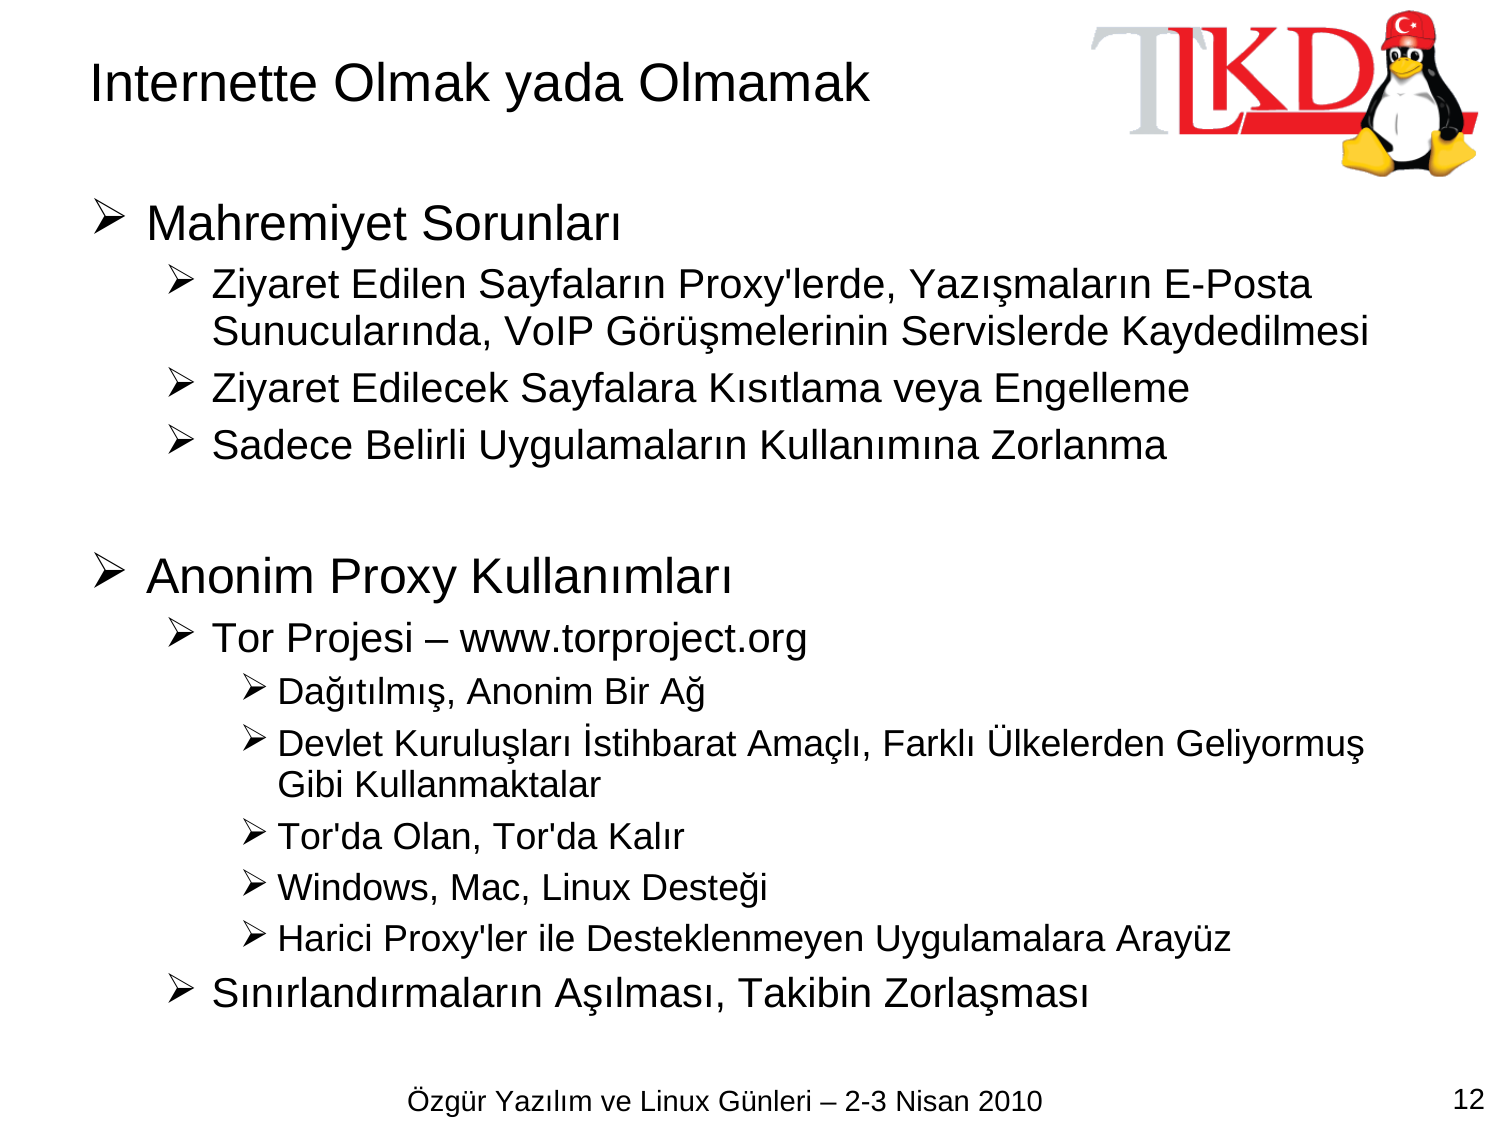

# Internette Olmak yada Olmamak
Mahremiyet Sorunları
Ziyaret Edilen Sayfaların Proxy'lerde, Yazışmaların E-Posta Sunucularında, VoIP Görüşmelerinin Servislerde Kaydedilmesi
Ziyaret Edilecek Sayfalara Kısıtlama veya Engelleme
Sadece Belirli Uygulamaların Kullanımına Zorlanma
Anonim Proxy Kullanımları
Tor Projesi – www.torproject.org
Dağıtılmış, Anonim Bir Ağ
Devlet Kuruluşları İstihbarat Amaçlı, Farklı Ülkelerden Geliyormuş Gibi Kullanmaktalar
Tor'da Olan, Tor'da Kalır
Windows, Mac, Linux Desteği
Harici Proxy'ler ile Desteklenmeyen Uygulamalara Arayüz
Sınırlandırmaların Aşılması, Takibin Zorlaşması
12